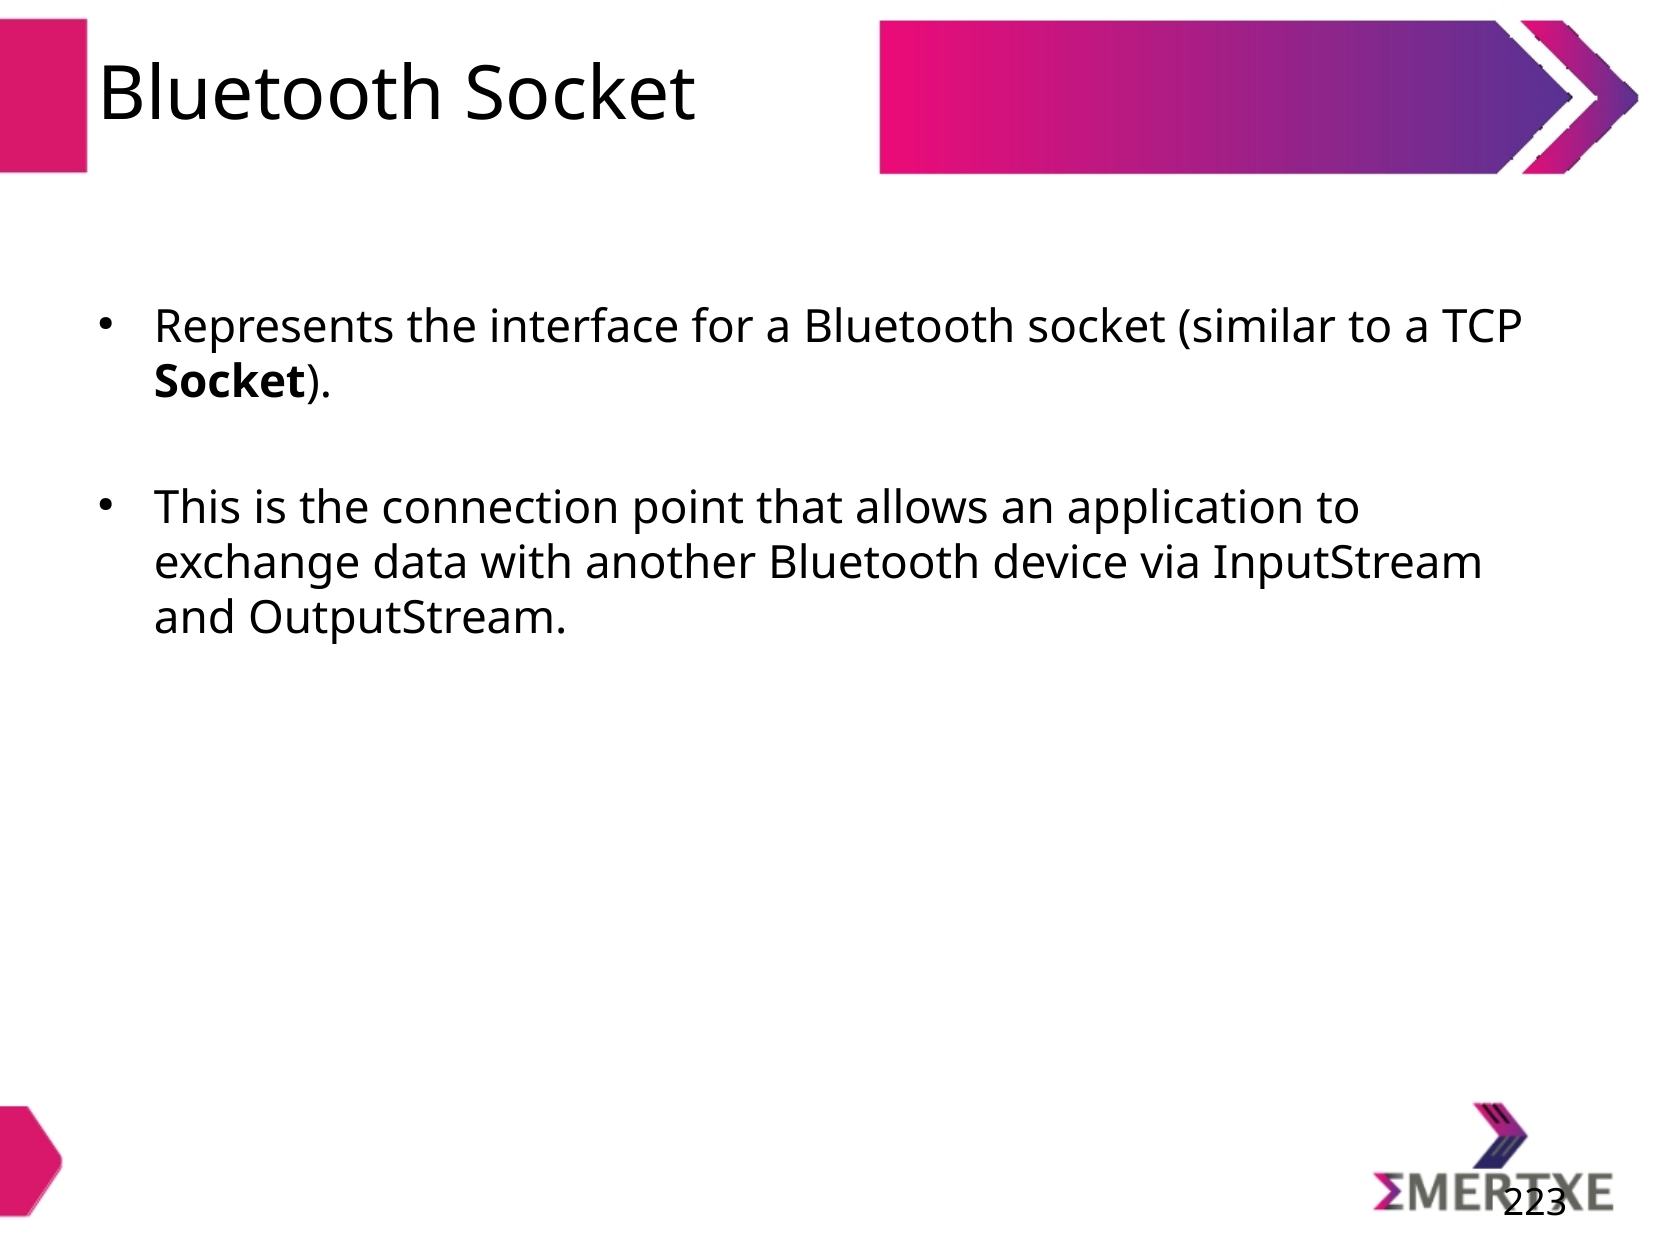

# Bluetooth Socket
Represents the interface for a Bluetooth socket (similar to a TCP Socket).
This is the connection point that allows an application to exchange data with another Bluetooth device via InputStream and OutputStream.